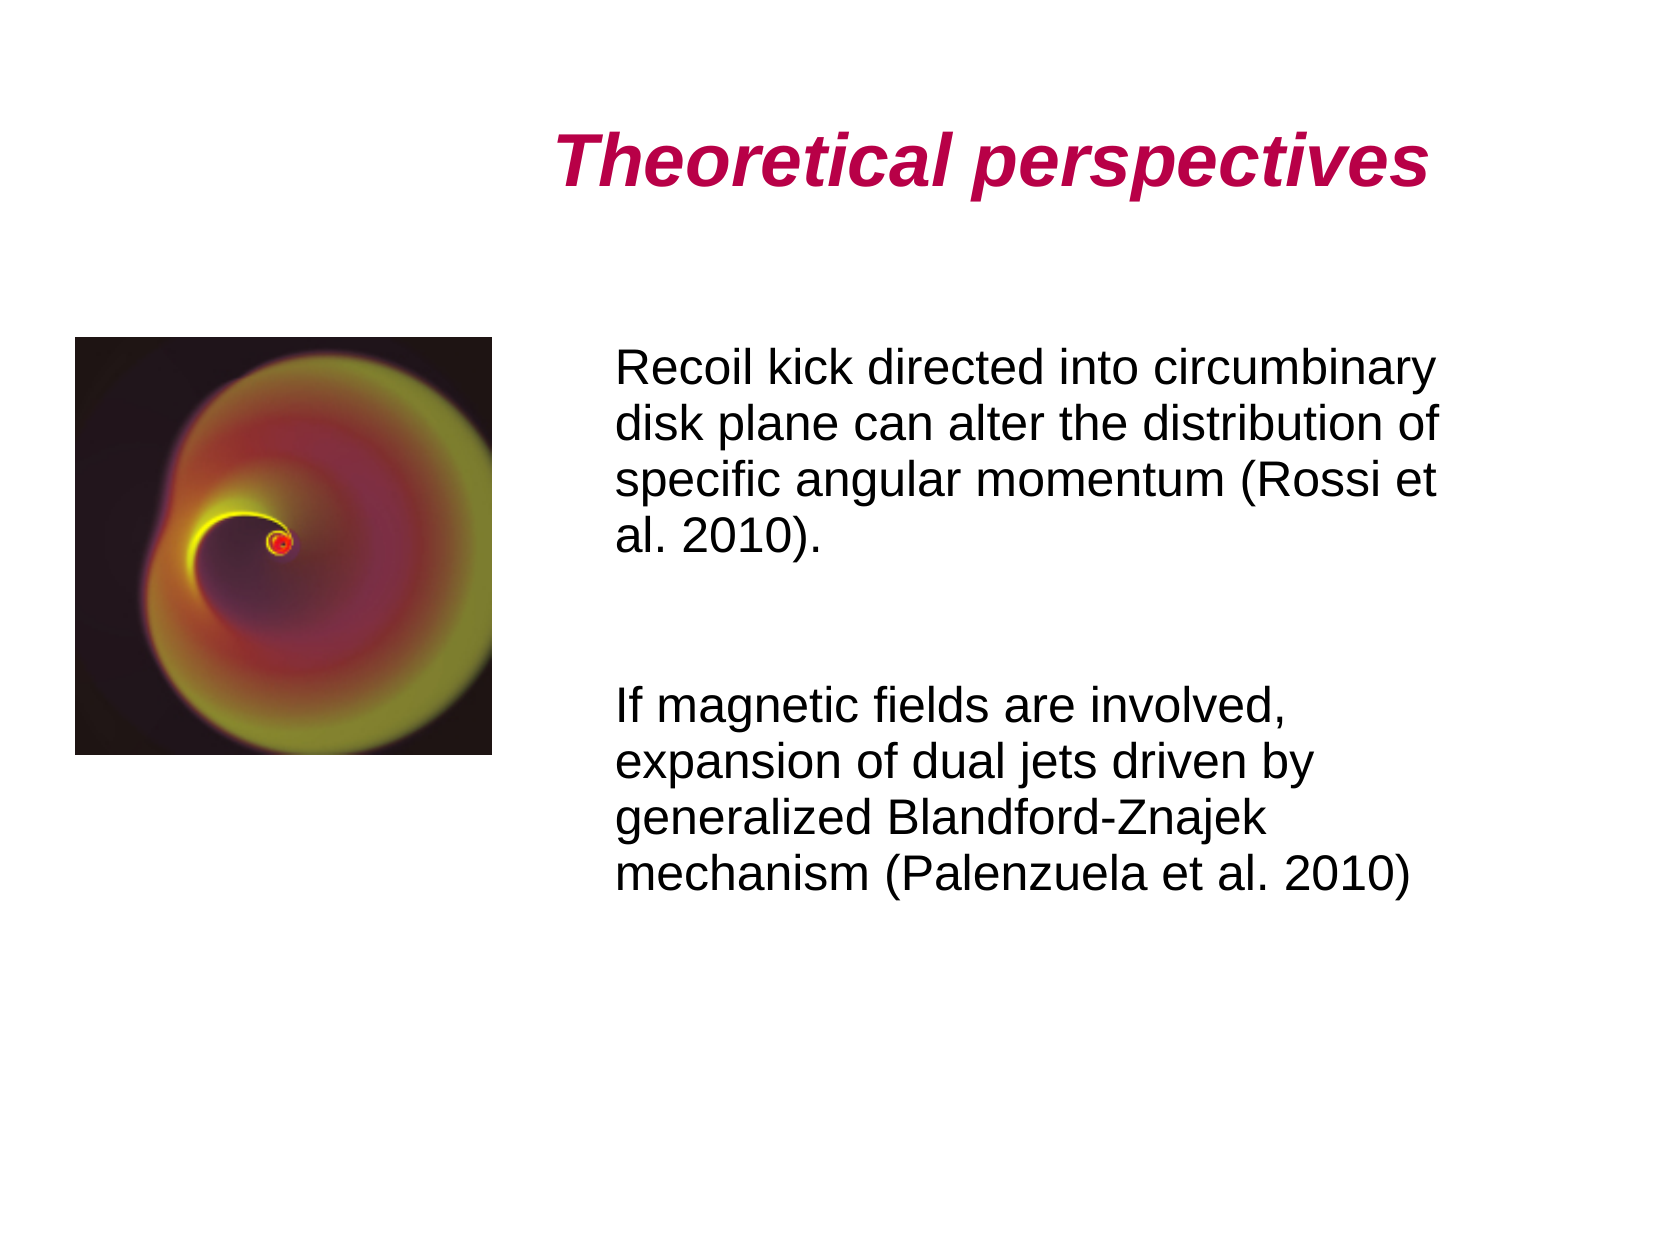

Theoretical perspectives
Recoil kick directed into circumbinary disk plane can alter the distribution of specific angular momentum (Rossi et al. 2010).
If magnetic fields are involved, expansion of dual jets driven by generalized Blandford-Znajek mechanism (Palenzuela et al. 2010)